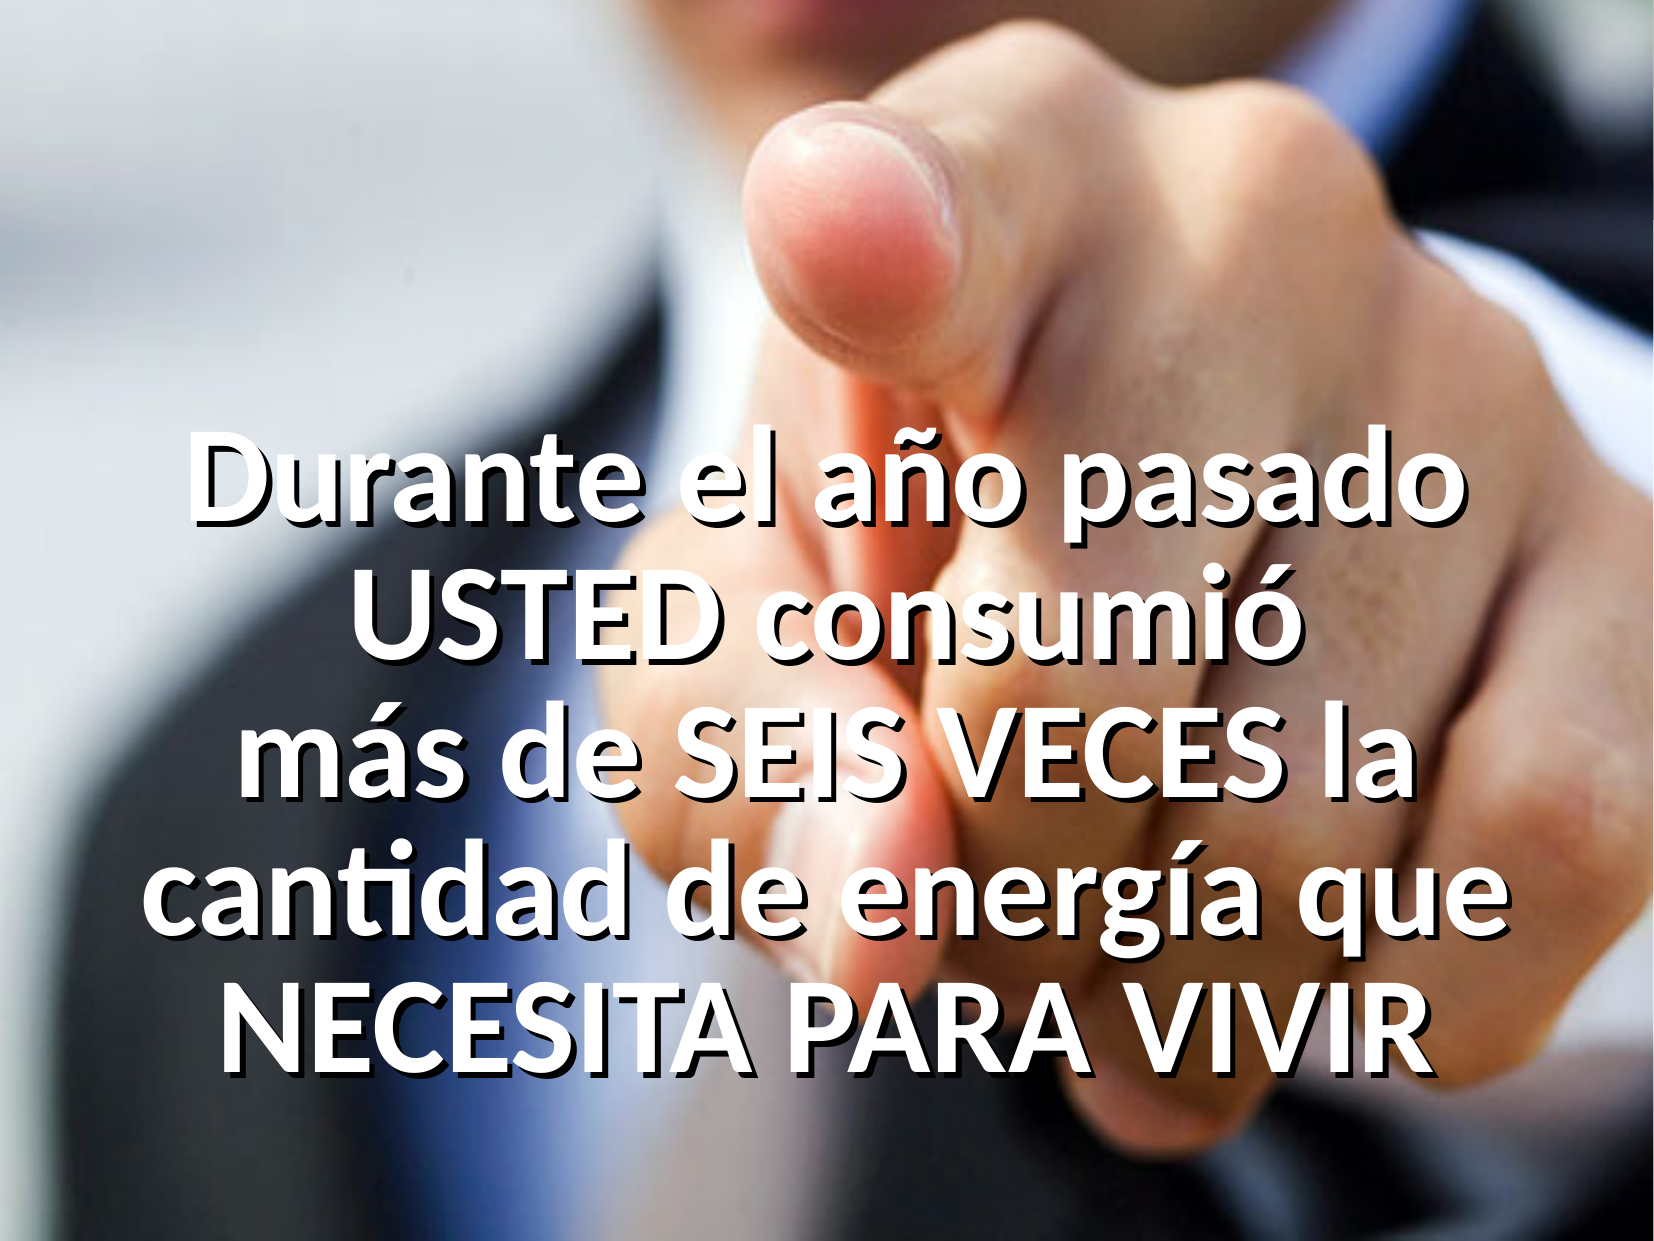

# Durante el año pasado USTED consumió
más de SEIS VECES la cantidad de energía que NECESITA PARA VIVIR
Introducción a la Física (Asorey-Sarmiento)
23